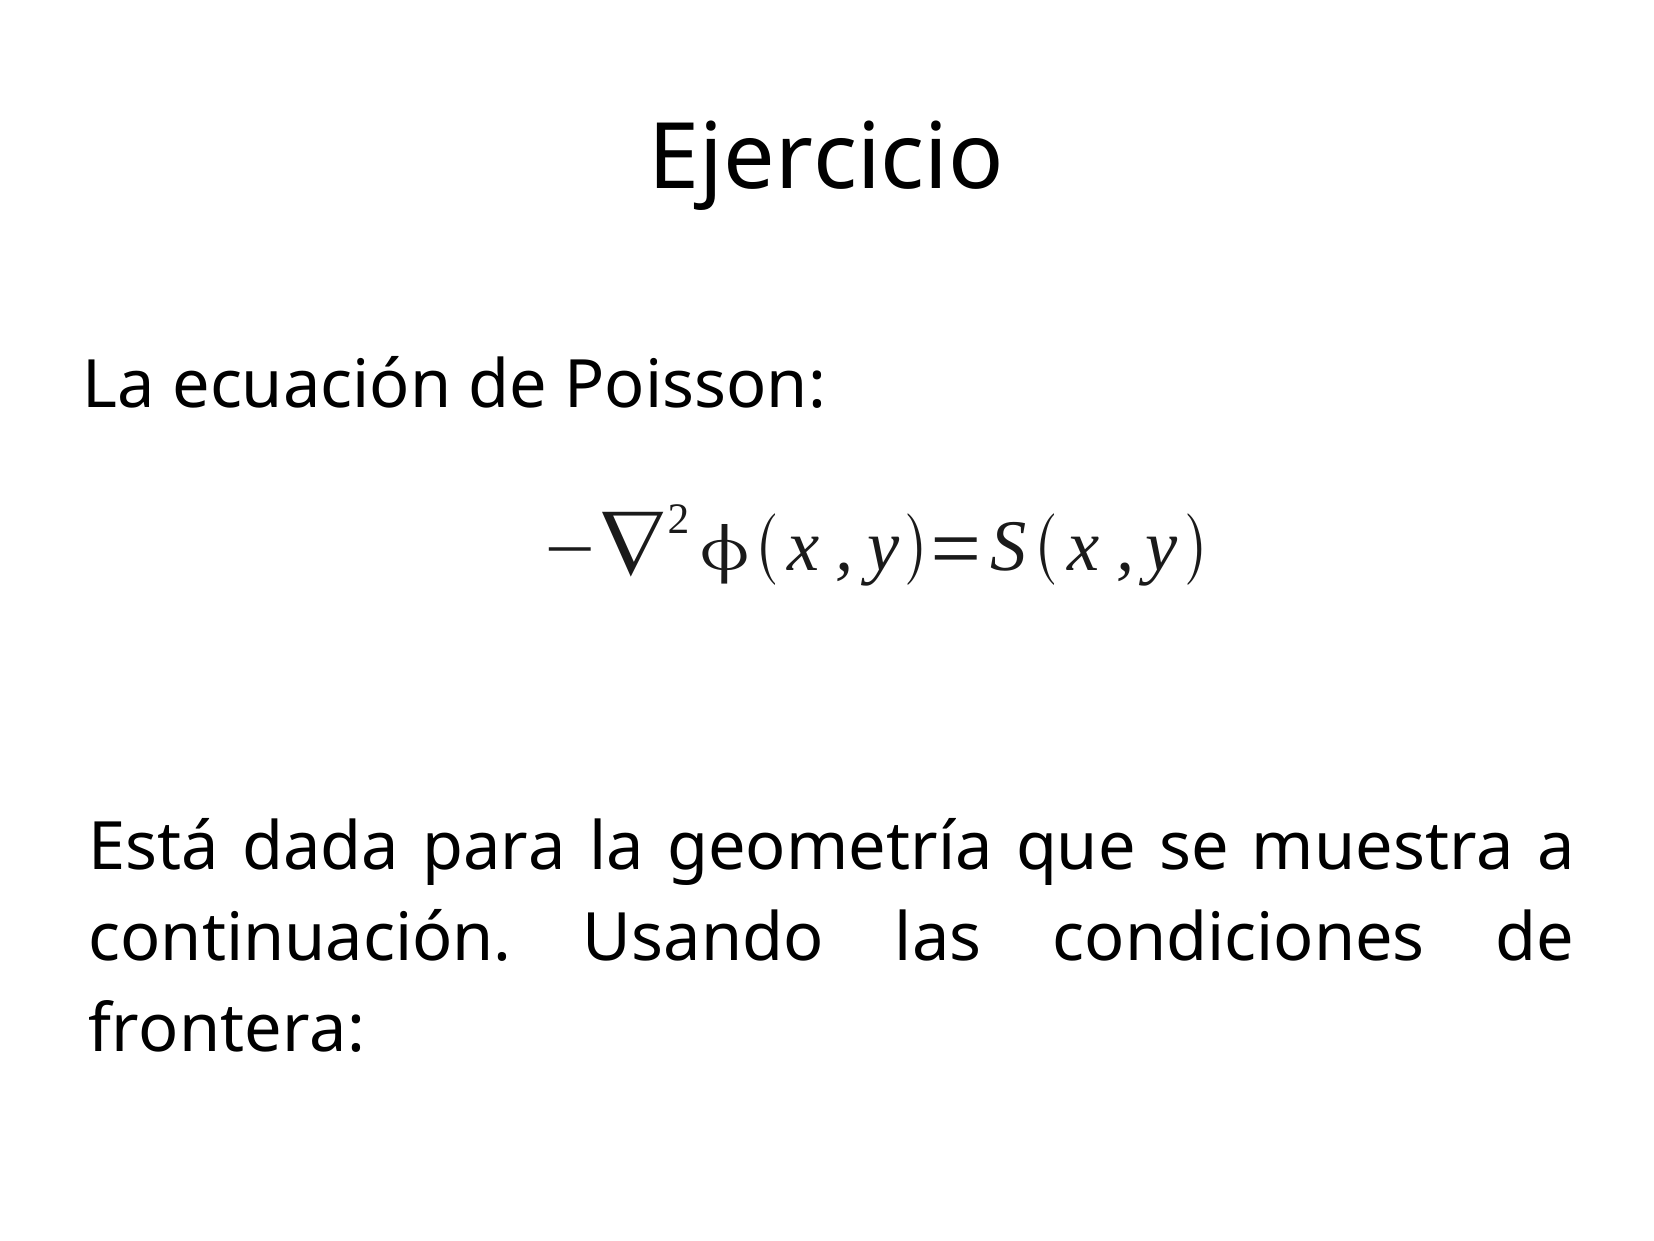

# Ejercicio
La ecuación de Poisson:
Está dada para la geometría que se muestra a continuación. Usando las condiciones de frontera: